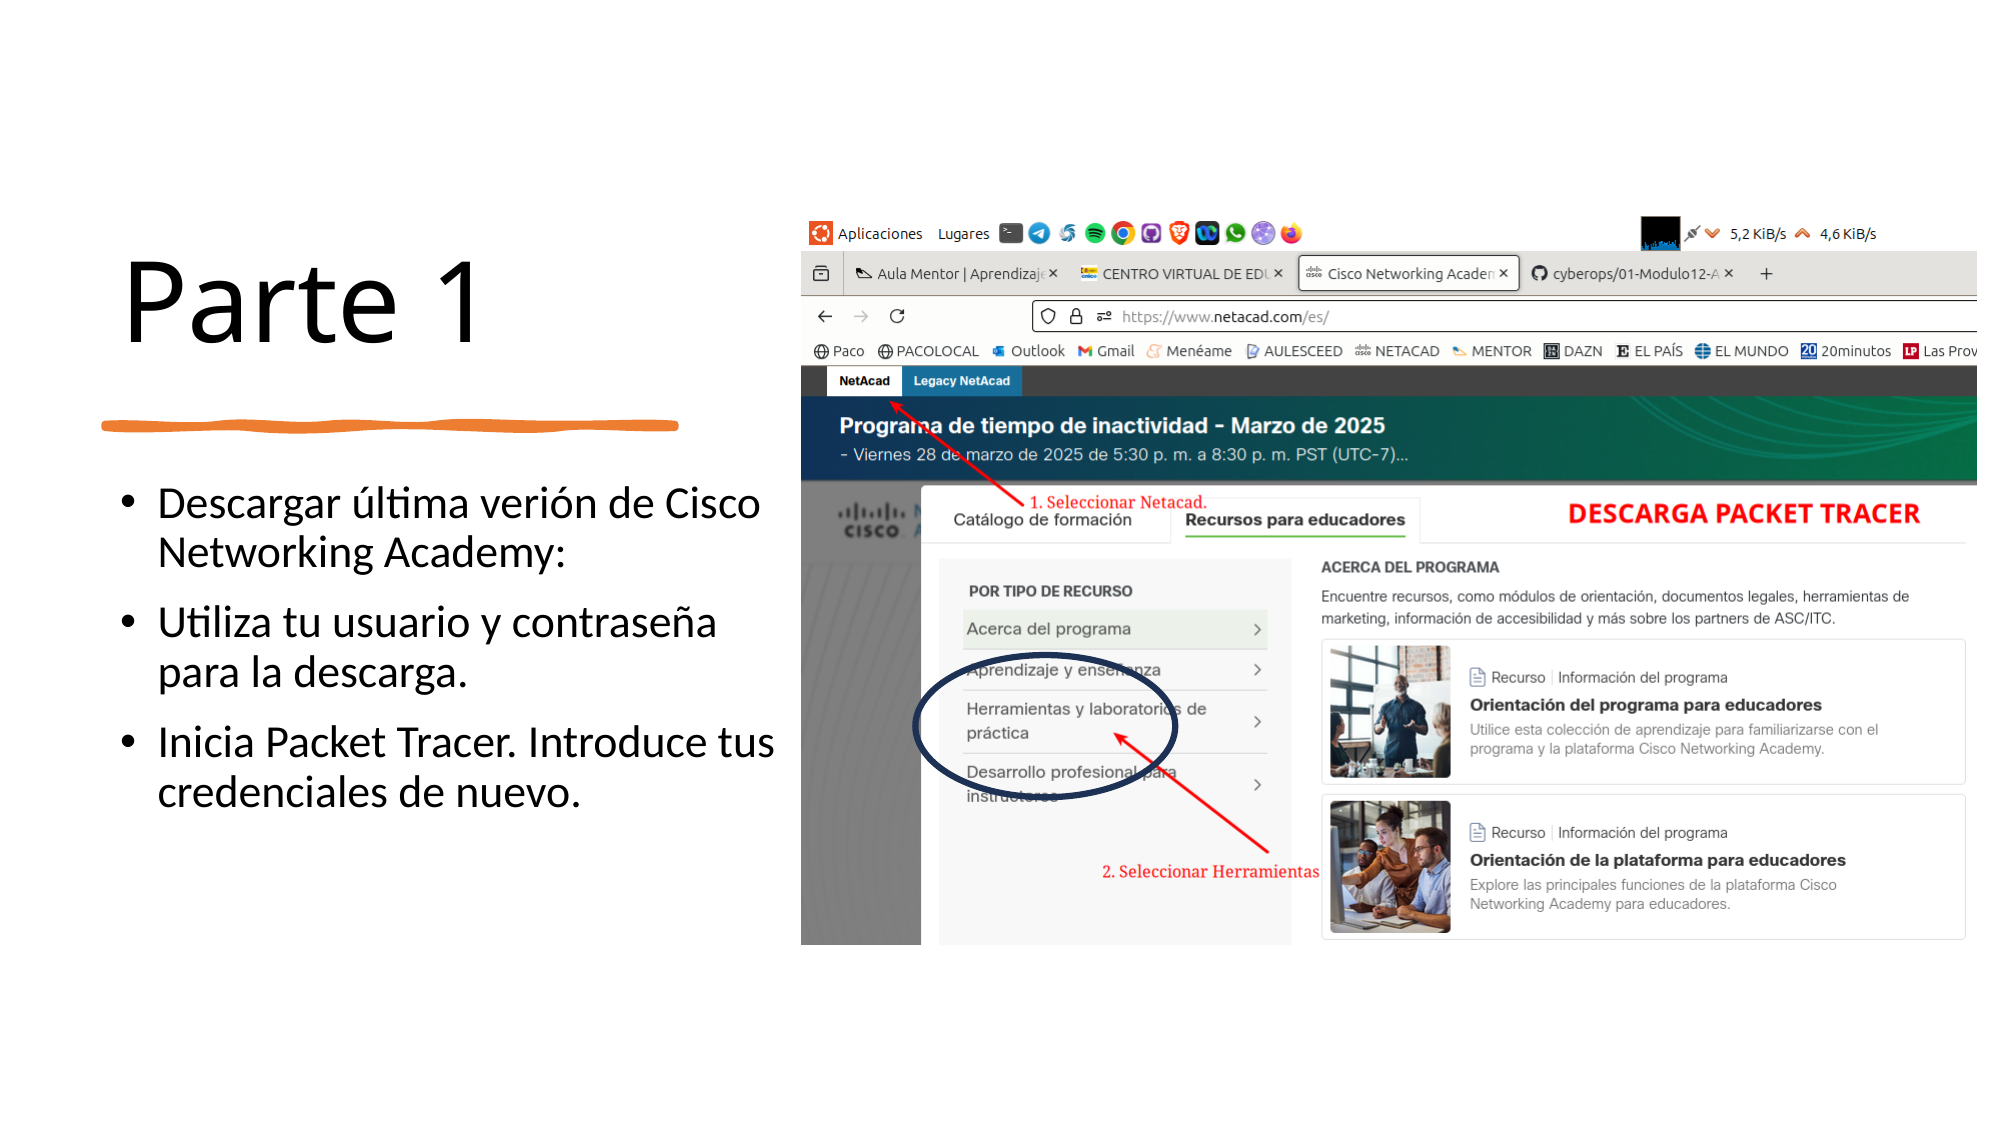

# Parte 1
Descargar última verión de Cisco Networking Academy:
Utiliza tu usuario y contraseña para la descarga.
Inicia Packet Tracer. Introduce tus credenciales de nuevo.